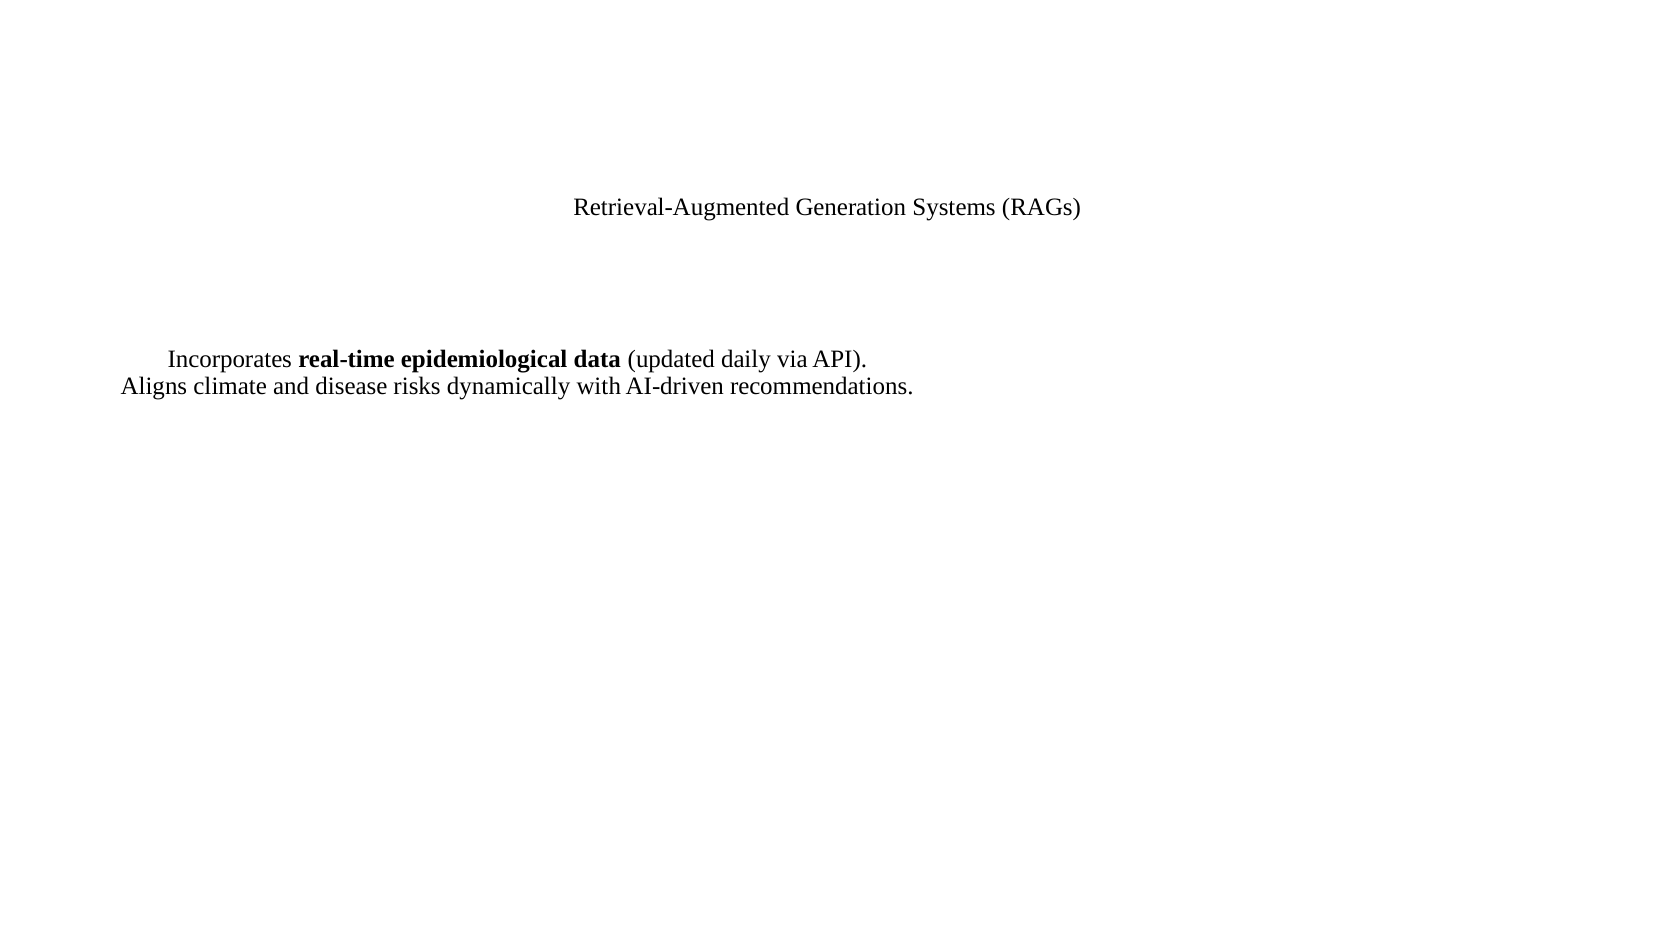

# Retrieval-Augmented Generation Systems (RAGs)
Incorporates real-time epidemiological data (updated daily via API).
Aligns climate and disease risks dynamically with AI-driven recommendations.